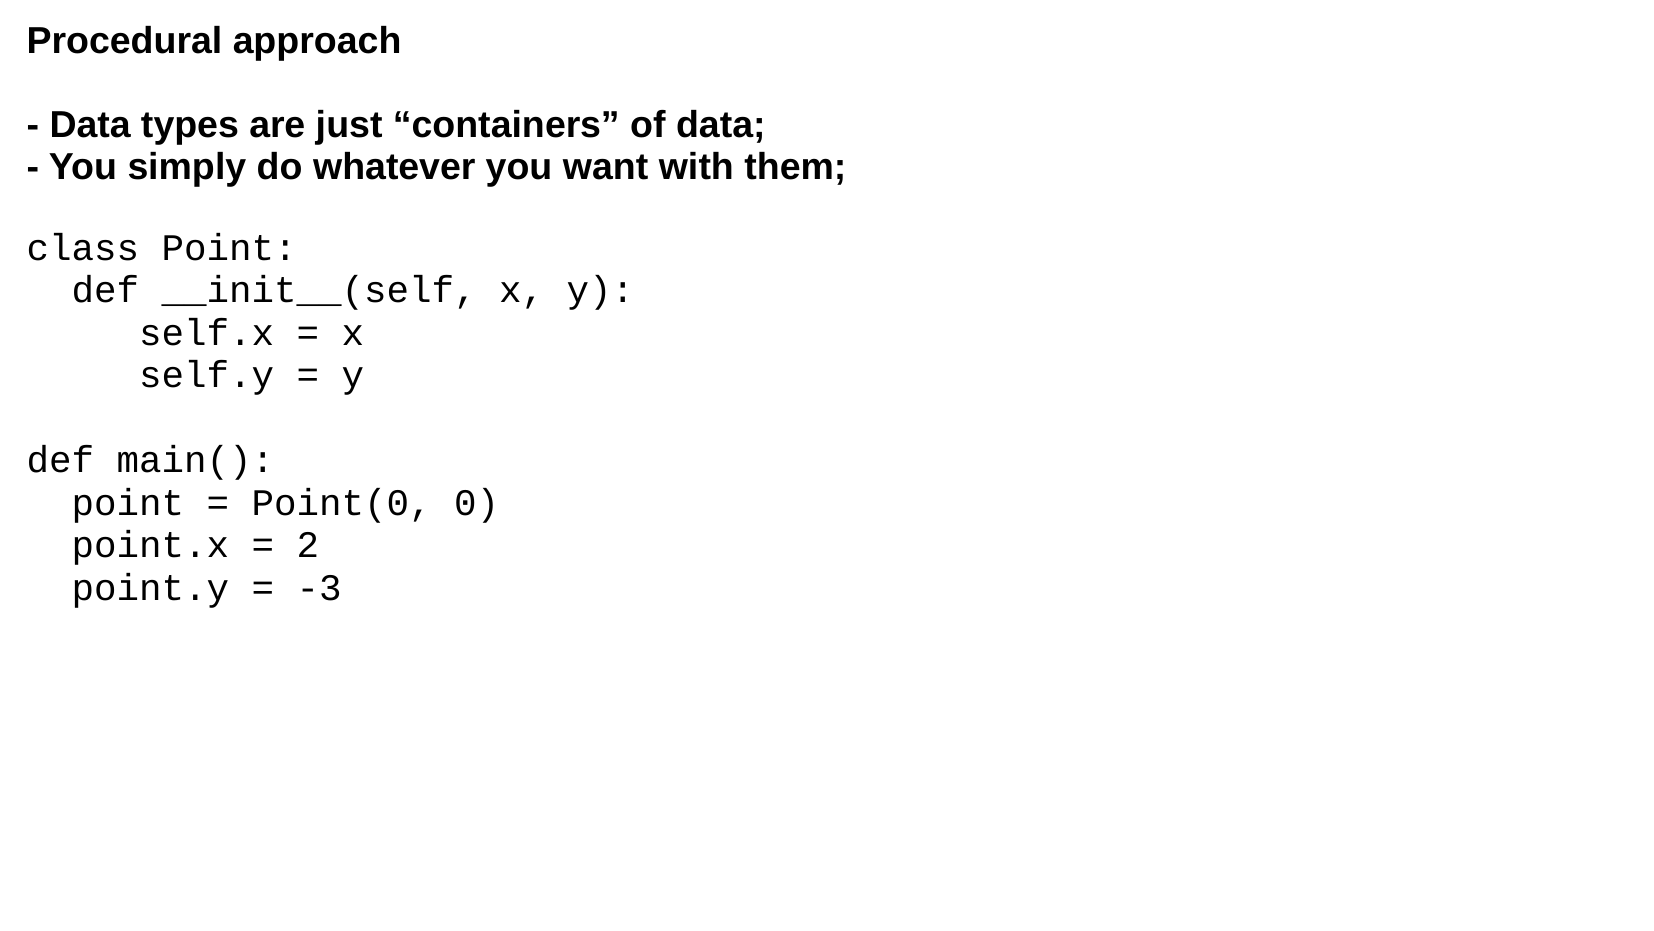

Procedural approach
- Data types are just “containers” of data;
- You simply do whatever you want with them;
class Point:
 def __init__(self, x, y):
 self.x = x
 self.y = y
def main():
 point = Point(0, 0)
 point.x = 2
 point.y = -3